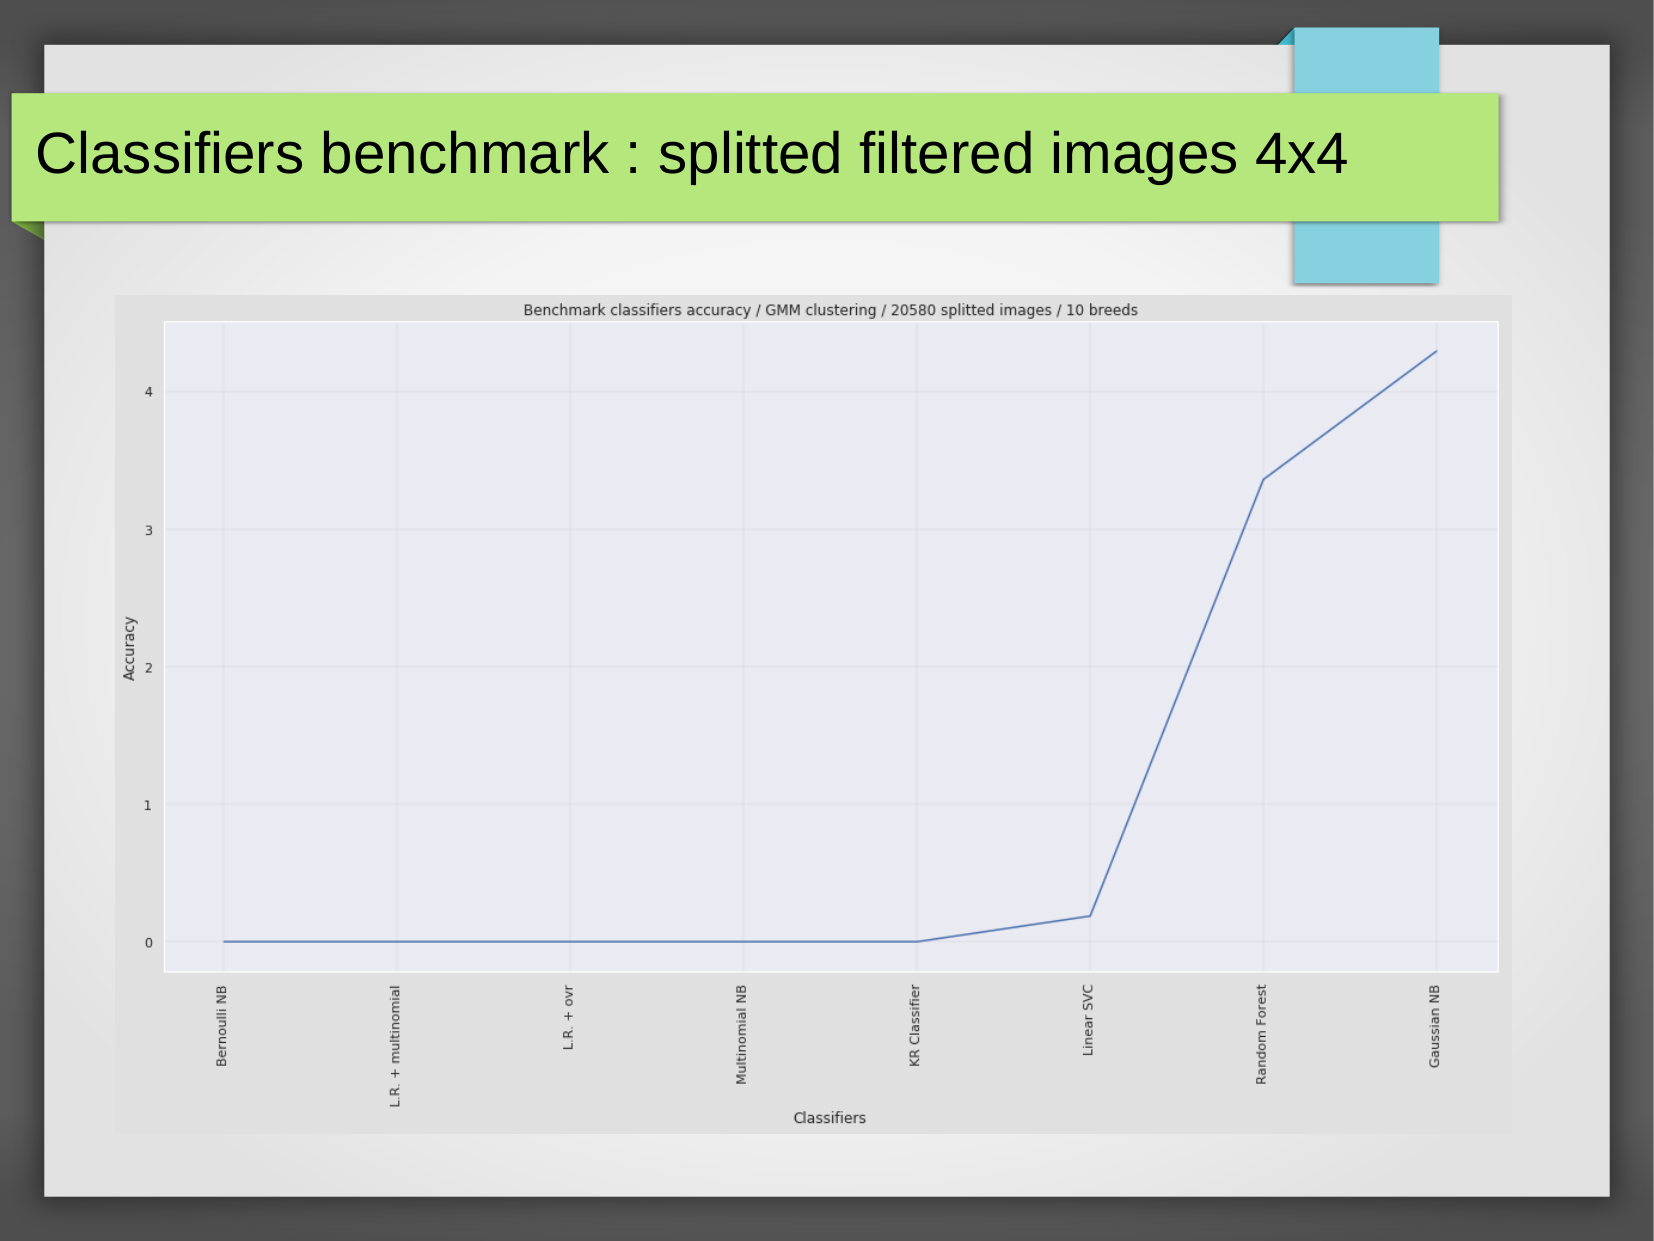

# Classifiers benchmark : splitted filtered images 4x4